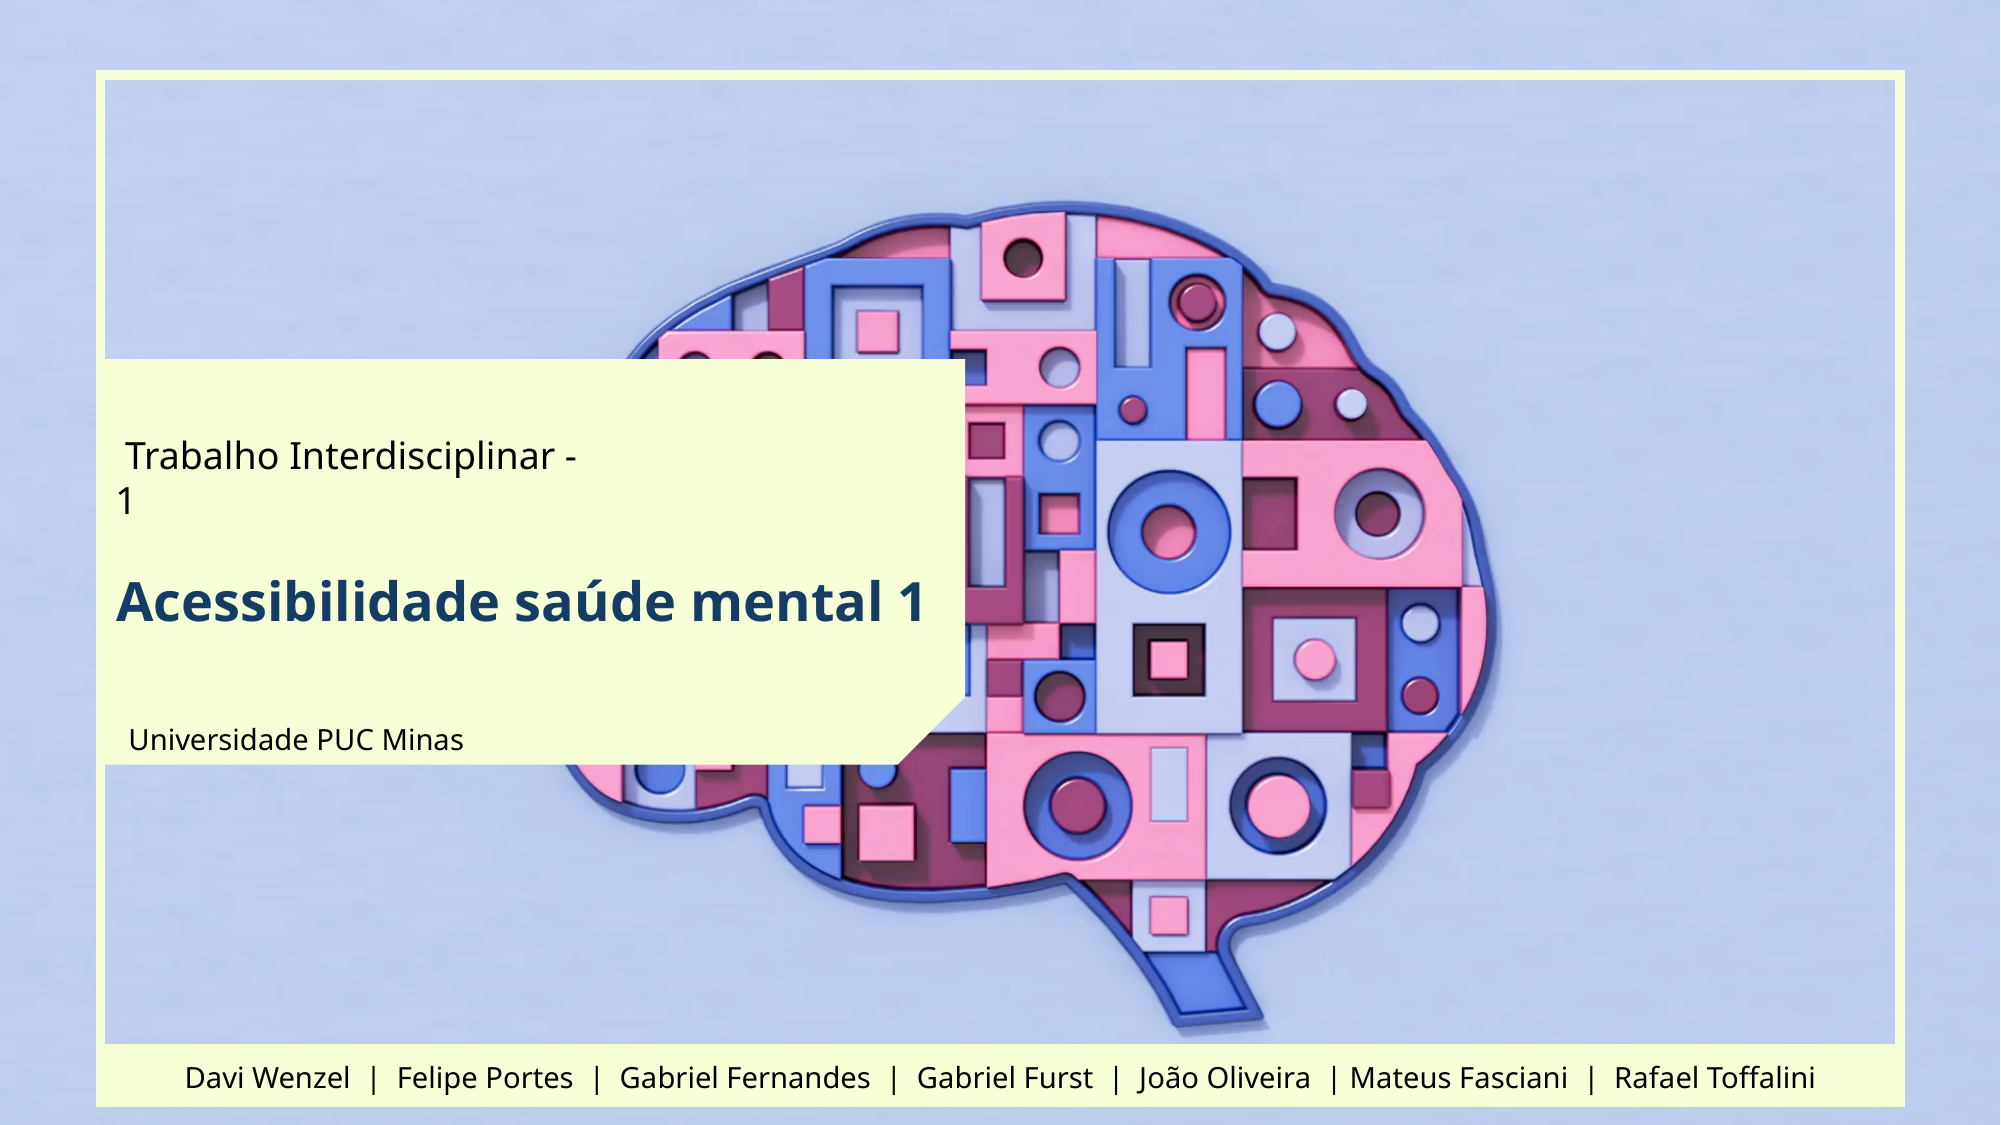

Trabalho Interdisciplinar - 1
Acessibilidade saúde mental 1
Universidade PUC Minas
Davi Wenzel  |  Felipe Portes  |  Gabriel Fernandes  |  Gabriel Furst  |  João Oliveira  | Mateus Fasciani  |  Rafael Toffalini